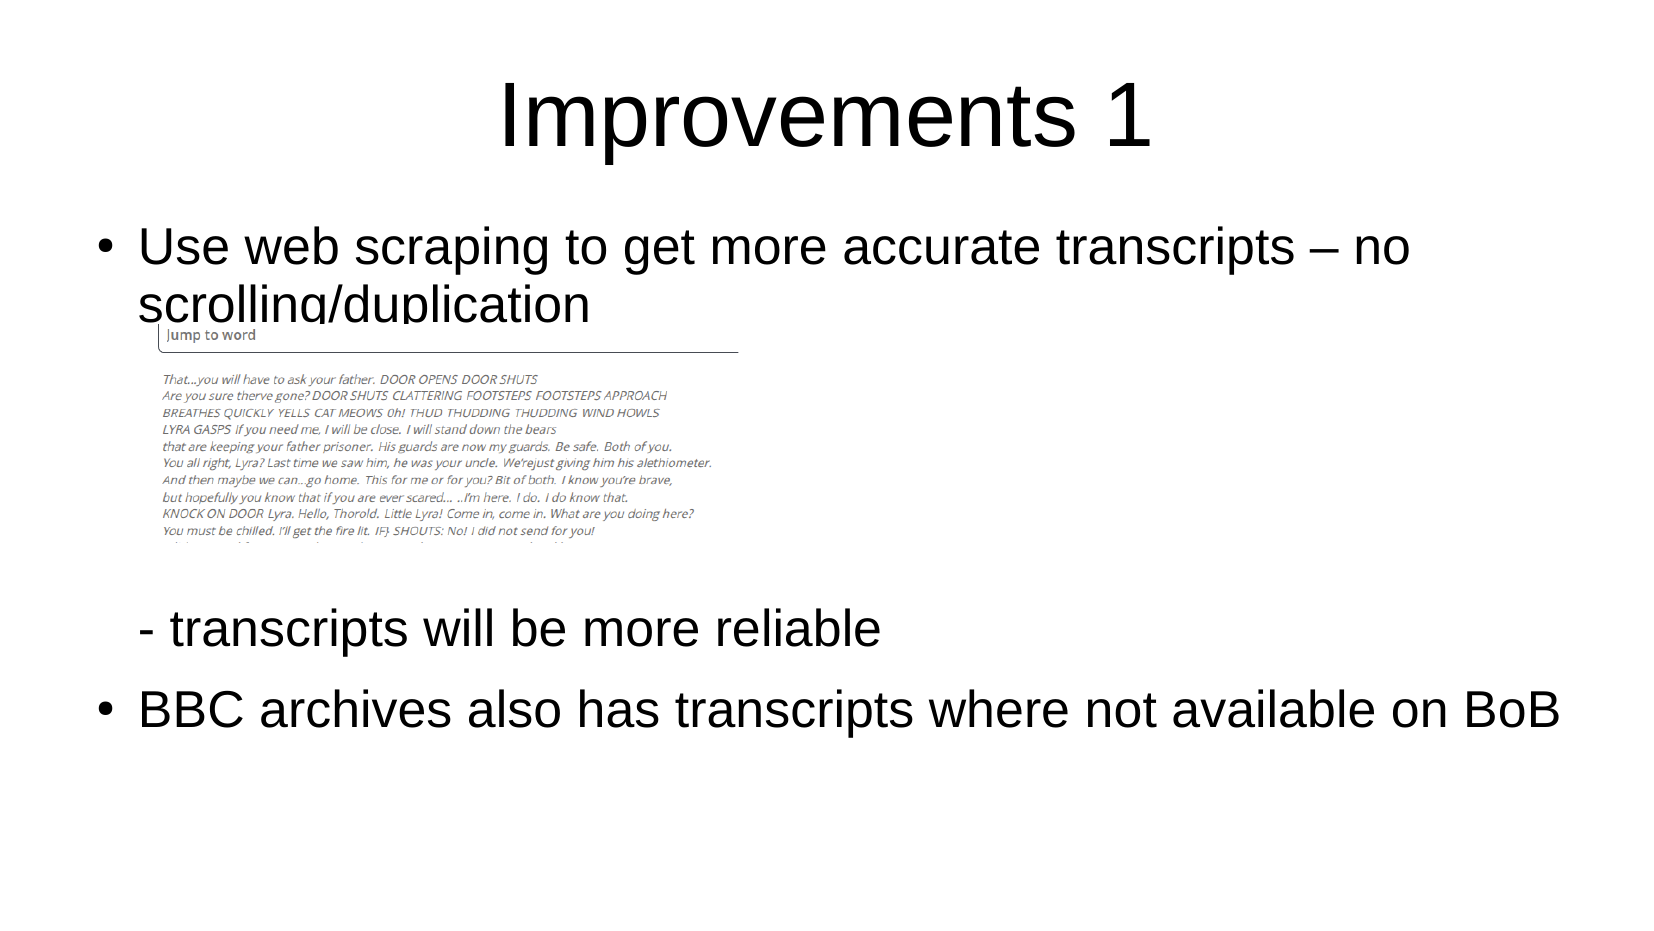

# Improvements 1
Use web scraping to get more accurate transcripts – no scrolling/duplication
- transcripts will be more reliable
BBC archives also has transcripts where not available on BoB